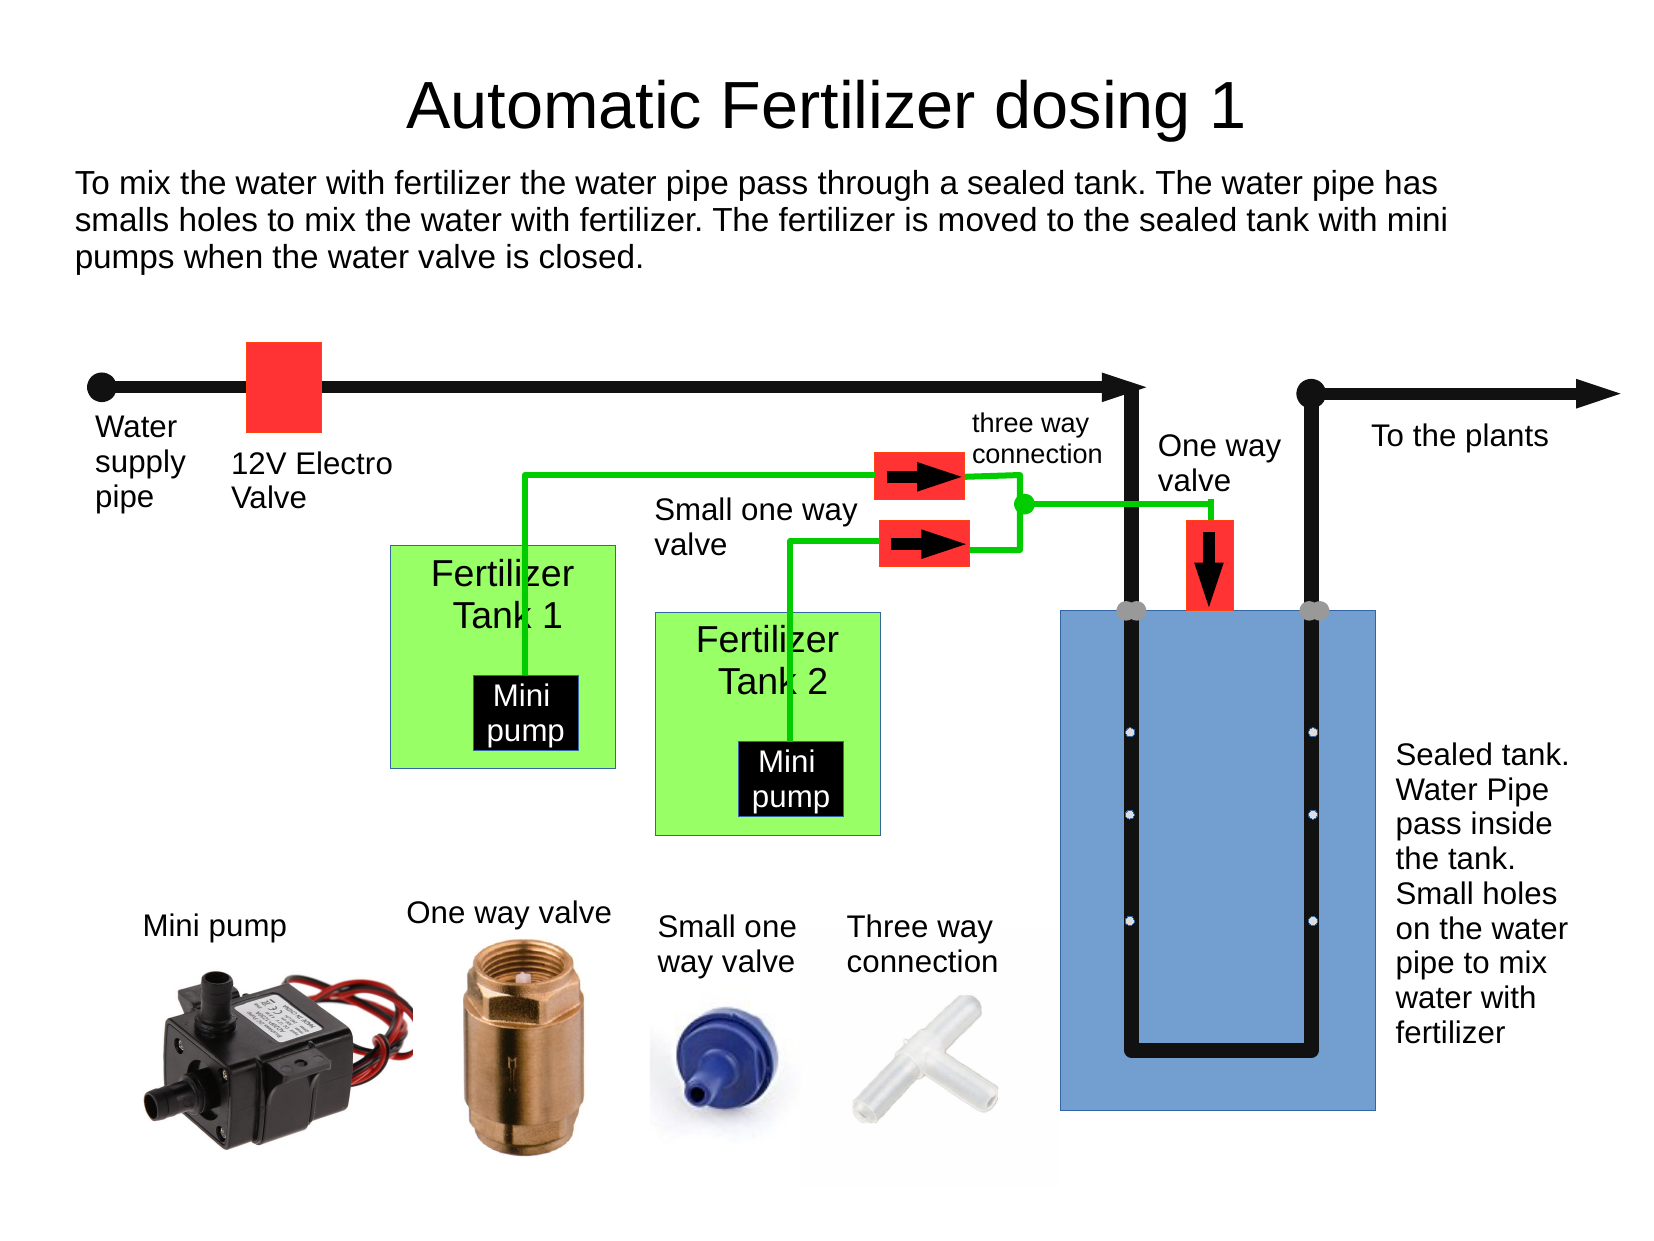

# Automatic Fertilizer dosing 1
To mix the water with fertilizer the water pipe pass through a sealed tank. The water pipe has smalls holes to mix the water with fertilizer. The fertilizer is moved to the sealed tank with mini pumps when the water valve is closed.
three way connection
Water supply pipe
To the plants
One way valve
12V Electro Valve
Small one way valve
Fertilizer
 Tank 1
Fertilizer
 Tank 2
Mini
pump
Sealed tank.
Water Pipe pass inside the tank. Small holes on the water pipe to mix water with fertilizer
Mini
pump
One way valve
Mini pump
Small one way valve
Three way connection